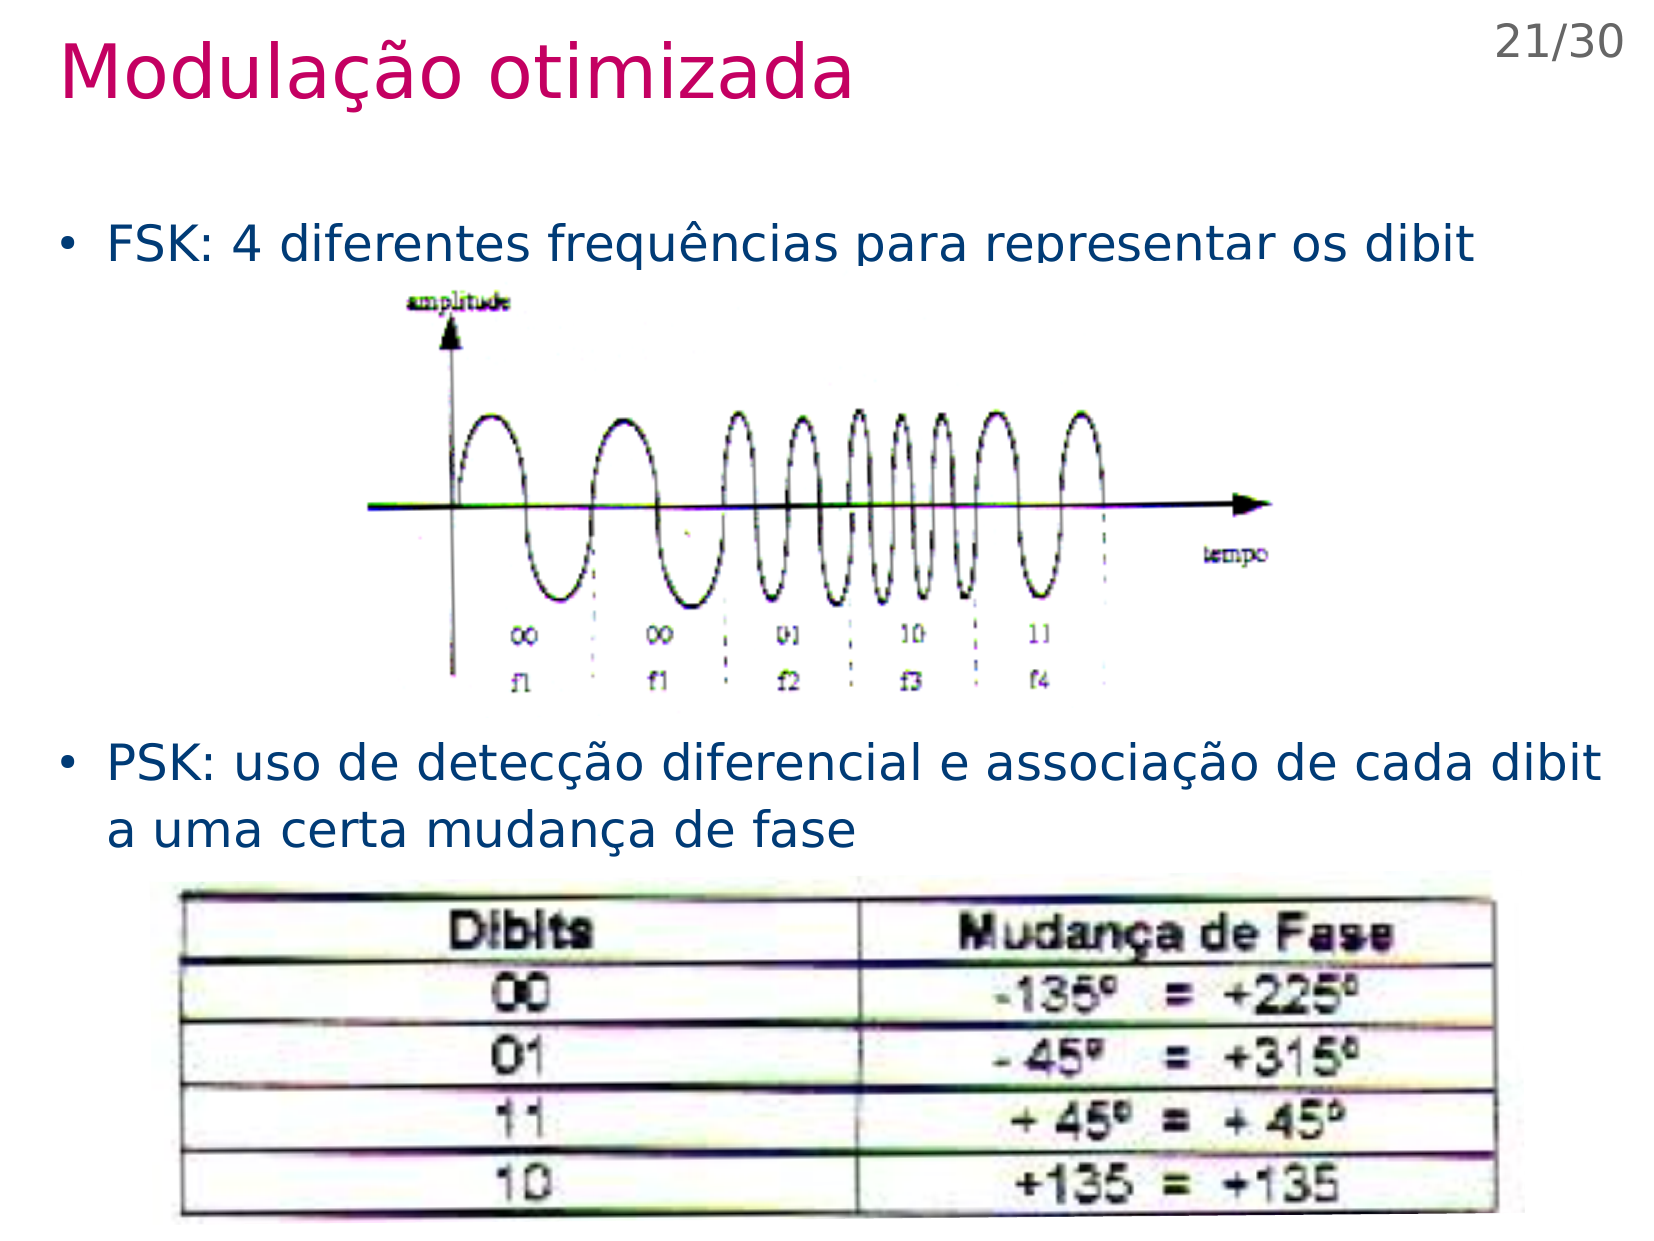

21
# Modulação otimizada
FSK: 4 diferentes frequências para representar os dibit
PSK: uso de detecção diferencial e associação de cada dibit a uma certa mudança de fase